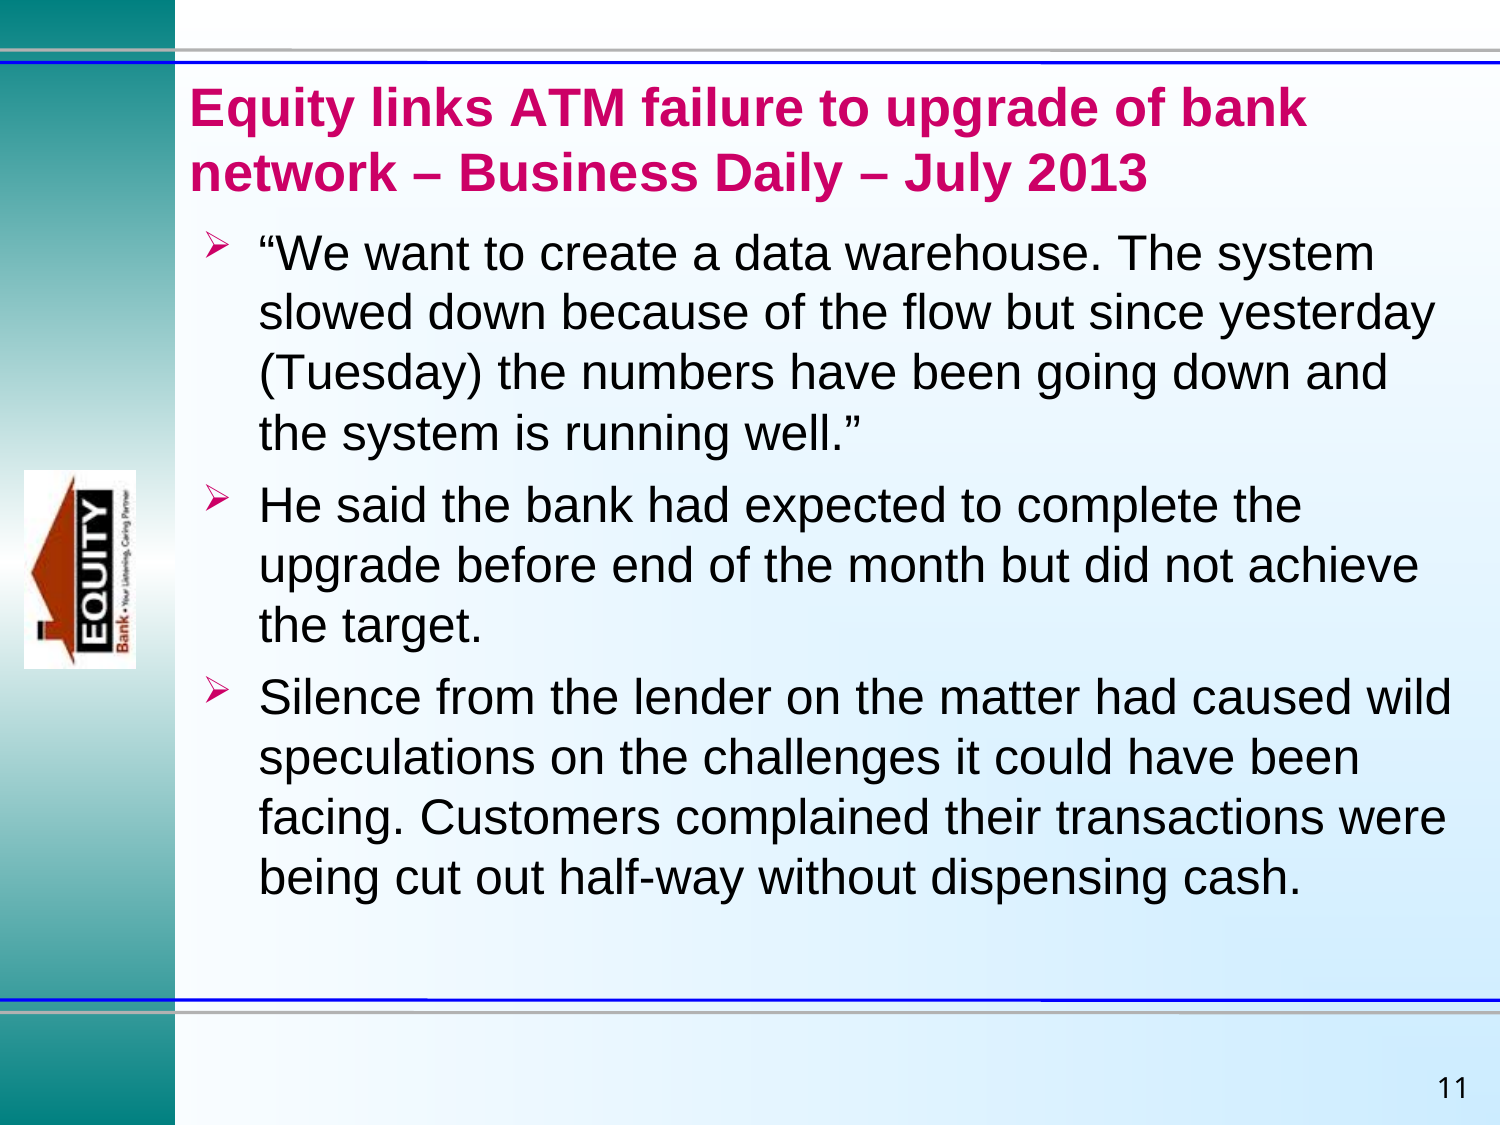

Equity links ATM failure to upgrade of bank network – Business Daily – July 2013
“We want to create a data warehouse. The system slowed down because of the flow but since yesterday (Tuesday) the numbers have been going down and the system is running well.”
He said the bank had expected to complete the upgrade before end of the month but did not achieve the target.
Silence from the lender on the matter had caused wild speculations on the challenges it could have been facing. Customers complained their transactions were being cut out half-way without dispensing cash.